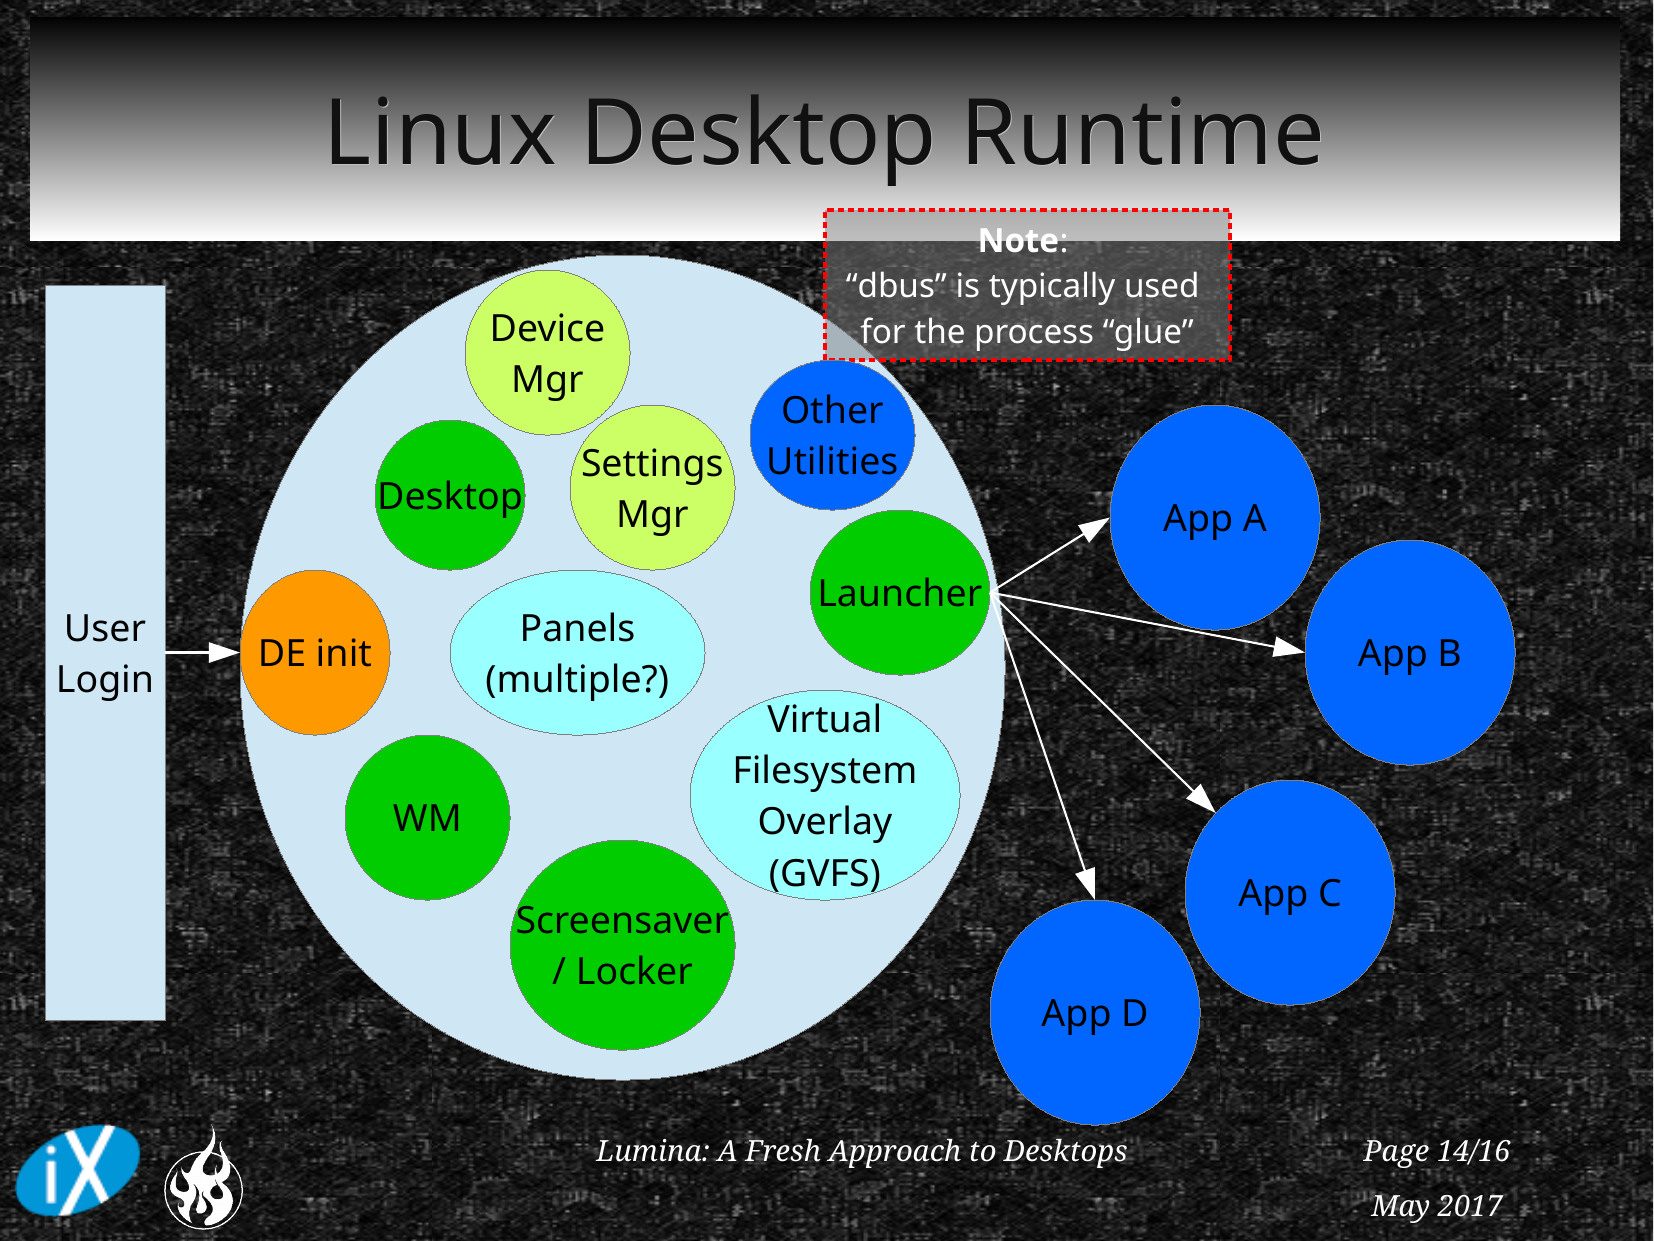

# Linux Desktop Runtime
Note:
“dbus” is typically used
for the process “glue”
Device
Mgr
User
Login
Other
Utilities
Settings
Mgr
App A
Desktop
Launcher
App B
DE init
Panels
(multiple?)
Virtual
Filesystem
Overlay
(GVFS)
WM
App C
Screensaver
/ Locker
App D
Lumina: A Fresh Approach to Desktops
14
May 2017